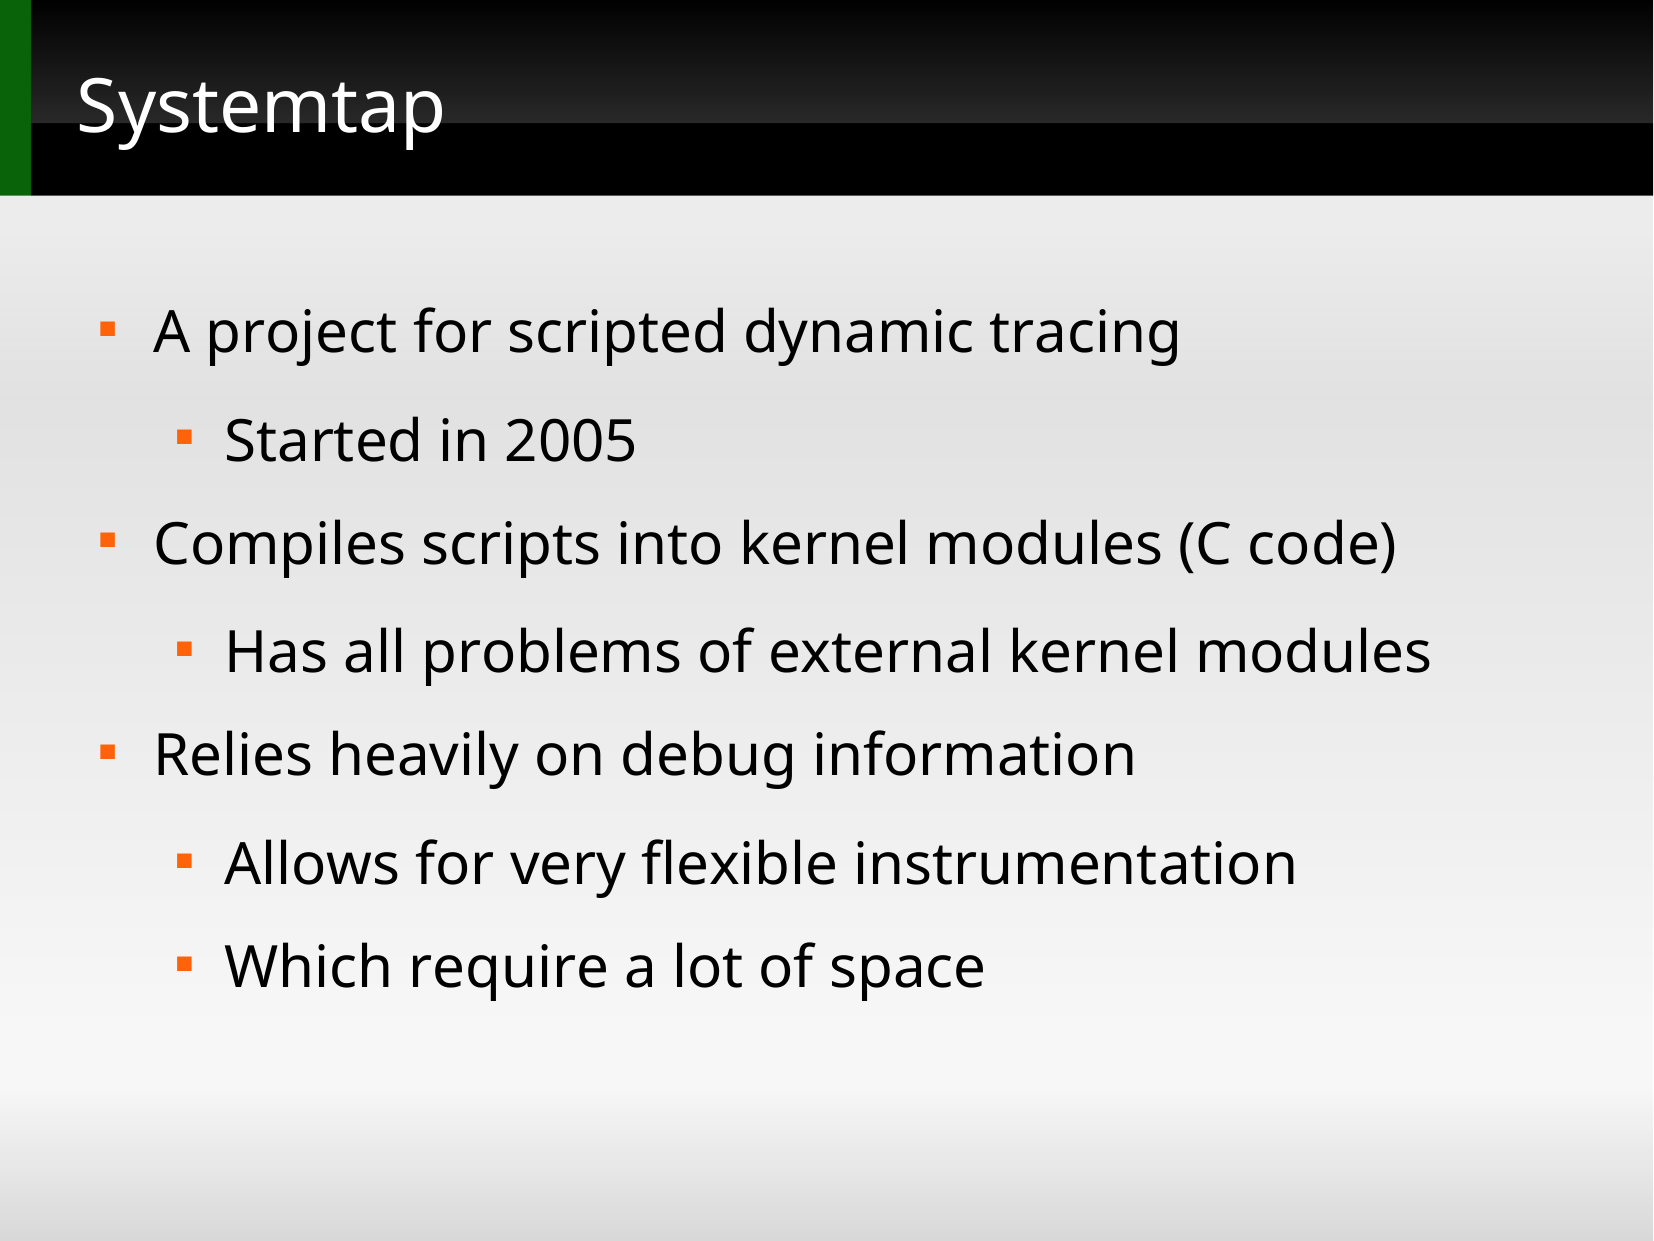

# Systemtap
A project for scripted dynamic tracing
Started in 2005
Compiles scripts into kernel modules (C code)
Has all problems of external kernel modules
Relies heavily on debug information
Allows for very flexible instrumentation
Which require a lot of space